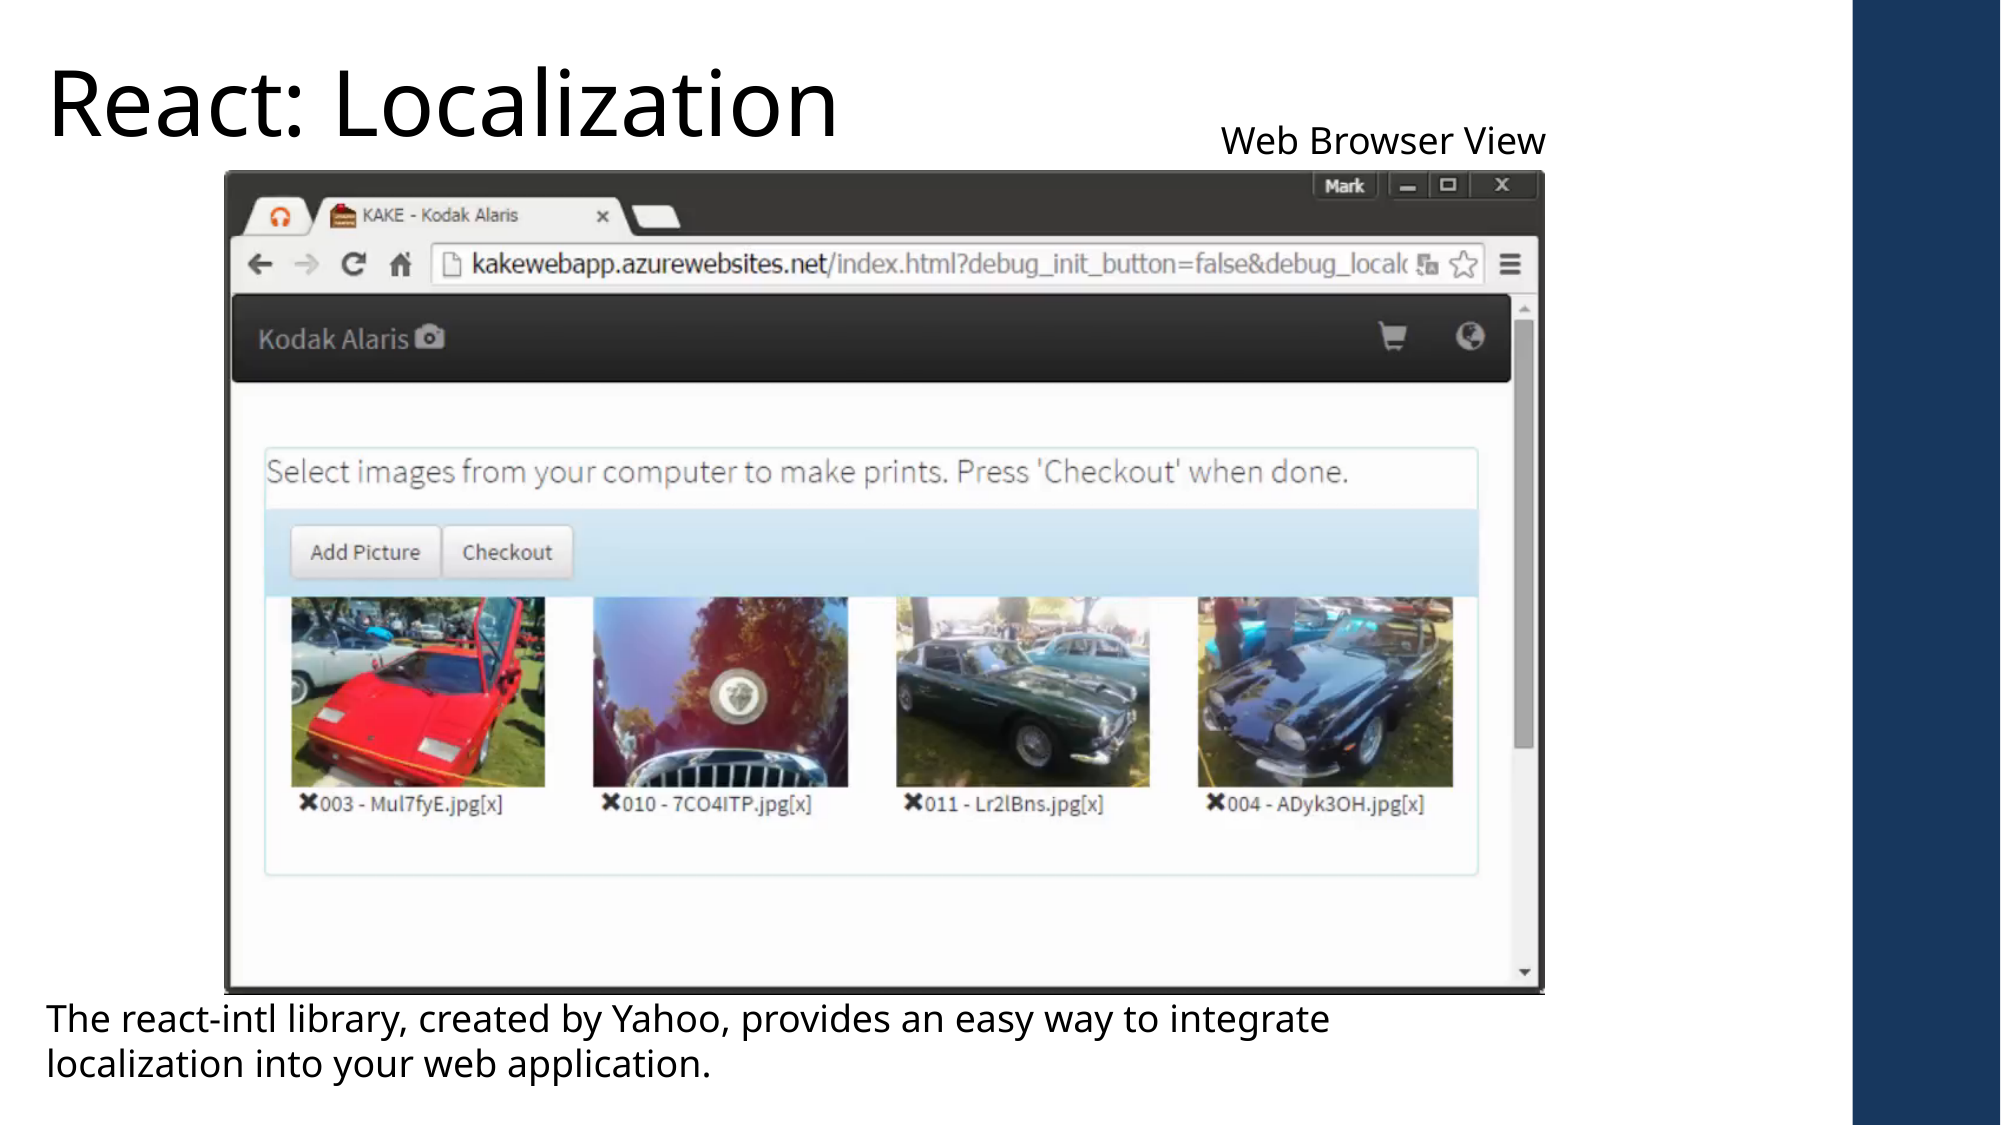

React: Localization
Web Browser View
The react-intl library, created by Yahoo, provides an easy way to integrate localization into your web application.